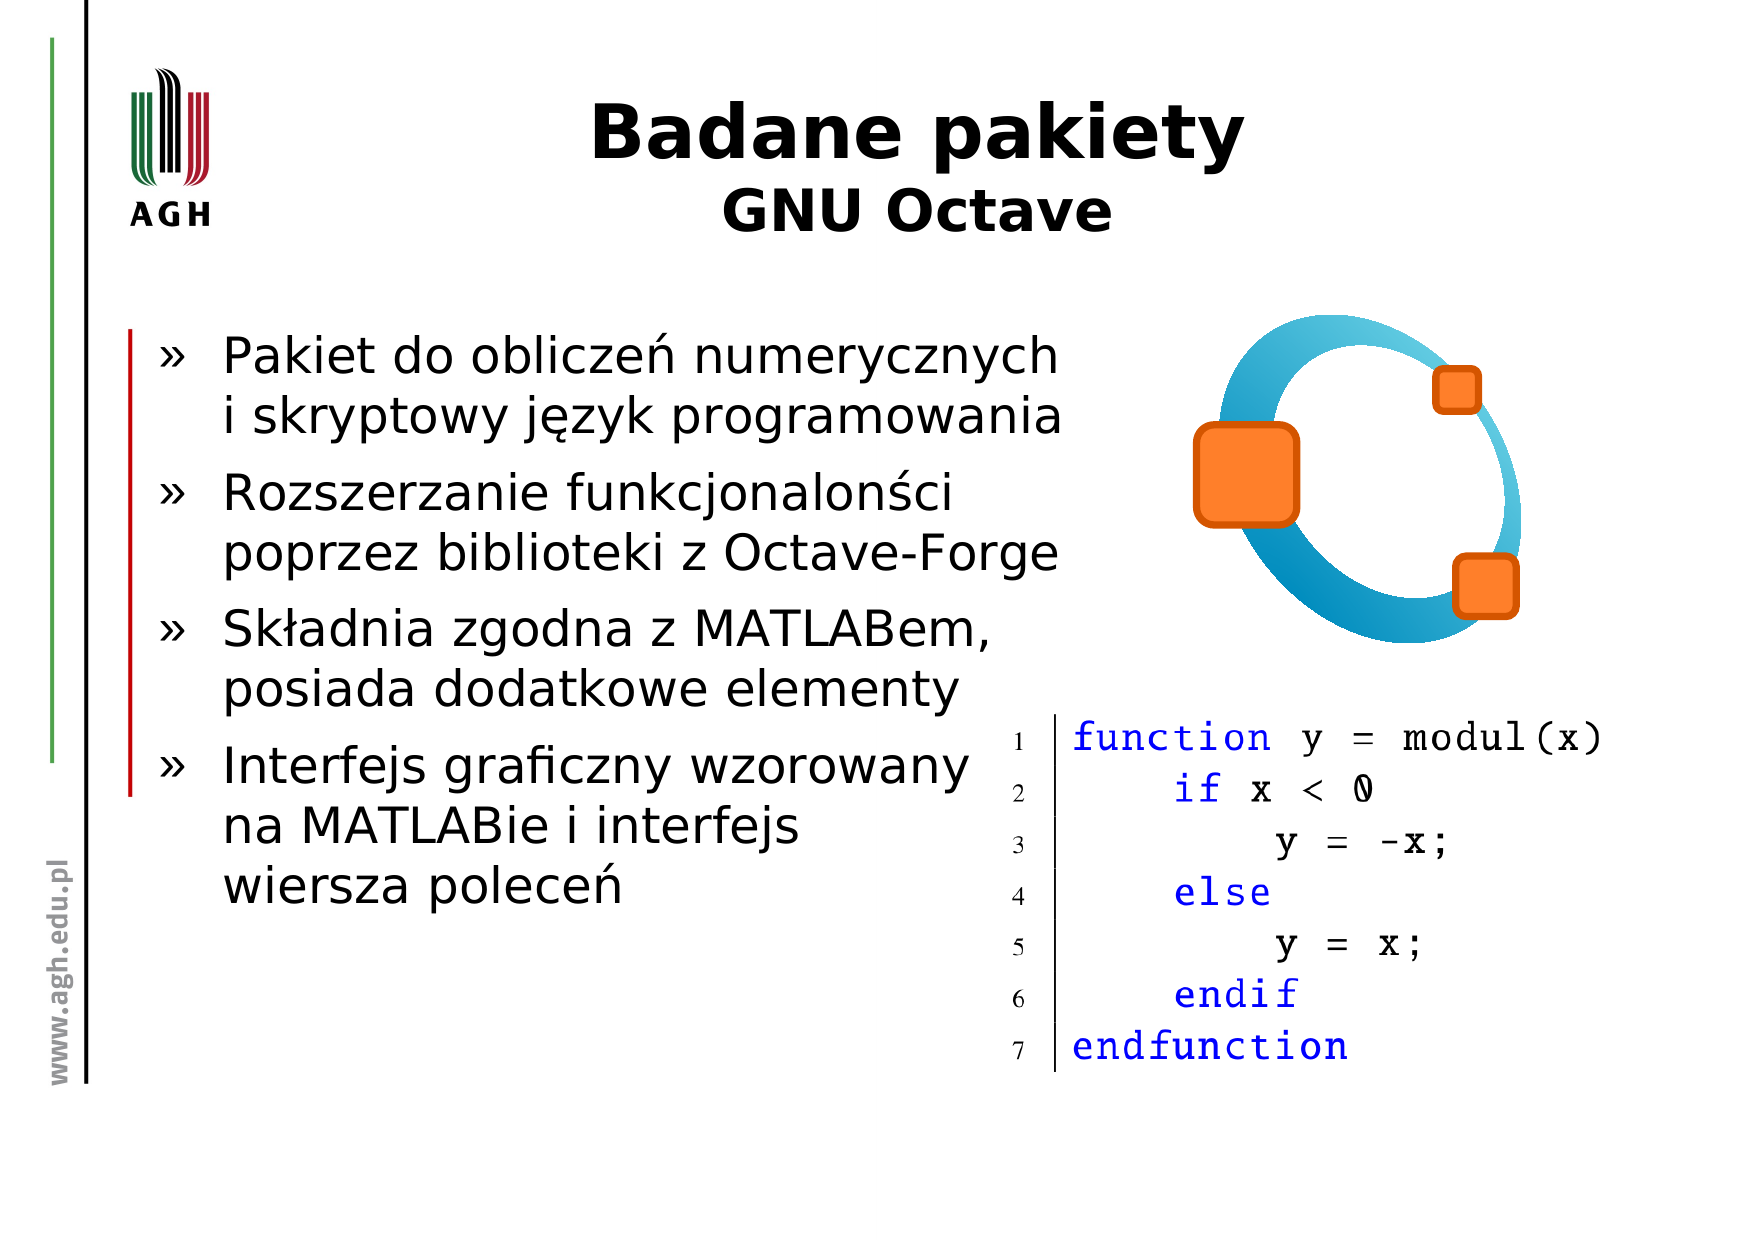

# Badane pakiety GNU Octave
Pakiet do obliczeń numerycznych
i skryptowy język programowania
Rozszerzanie funkcjonalonści
poprzez biblioteki z Octave-Forge
Składnia zgodna z MATLABem,
posiada dodatkowe elementy
Interfejs graficzny wzorowany
na MATLABie i interfejs
wiersza poleceń